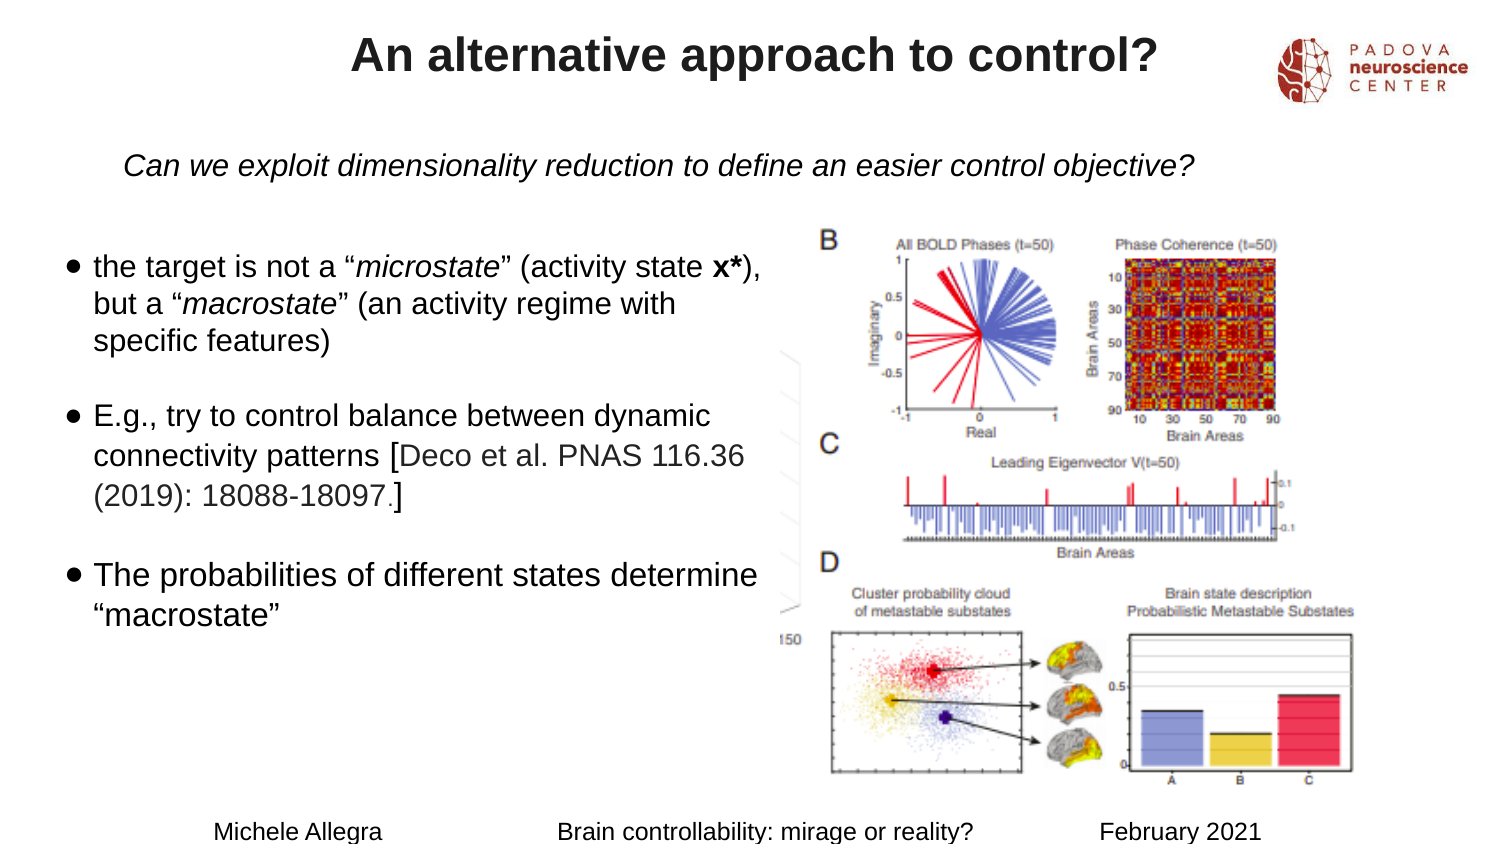

An alternative approach to control?
Can we exploit dimensionality reduction to define an easier control objective?
the target is not a “microstate” (activity state x*), but a “macrostate” (an activity regime with specific features)
E.g., try to control balance between dynamic connectivity patterns [Deco et al. PNAS 116.36 (2019): 18088-18097.]
The probabilities of different states determine “macrostate”
Michele Allegra Brain controllability: mirage or reality? February 2021